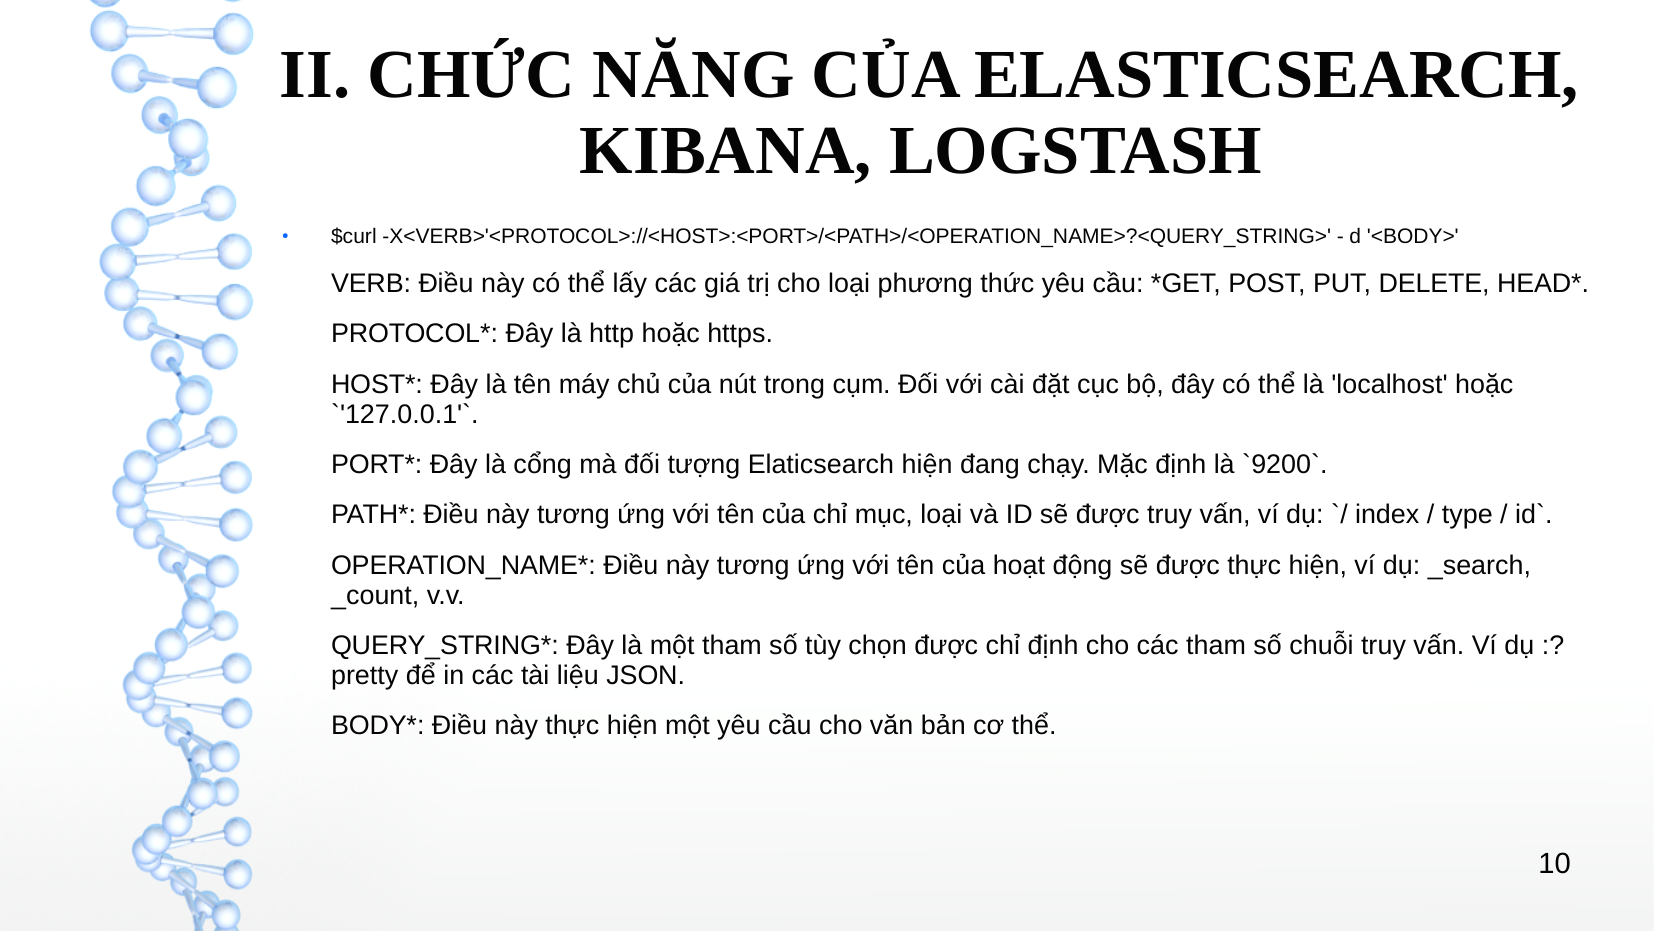

# II. CHỨC NĂNG CỦA ELASTICSEARCH, KIBANA, LOGSTASH
$curl -X<VERB>'<PROTOCOL>://<HOST>:<PORT>/<PATH>/<OPERATION_NAME>?<QUERY_STRING>' - d '<BODY>'
VERB: Điều này có thể lấy các giá trị cho loại phương thức yêu cầu: *GET, POST, PUT, DELETE, HEAD*.
PROTOCOL*: Đây là http hoặc https.
HOST*: Đây là tên máy chủ của nút trong cụm. Đối với cài đặt cục bộ, đây có thể là 'localhost' hoặc `'127.0.0.1'`.
PORT*: Đây là cổng mà đối tượng Elaticsearch hiện đang chạy. Mặc định là `9200`.
PATH*: Điều này tương ứng với tên của chỉ mục, loại và ID sẽ được truy vấn, ví dụ: `/ index / type / id`.
OPERATION_NAME*: Điều này tương ứng với tên của hoạt động sẽ được thực hiện, ví dụ: _search, _count, v.v.
QUERY_STRING*: Đây là một tham số tùy chọn được chỉ định cho các tham số chuỗi truy vấn. Ví dụ :? pretty để in các tài liệu JSON.
BODY*: Điều này thực hiện một yêu cầu cho văn bản cơ thể.
10